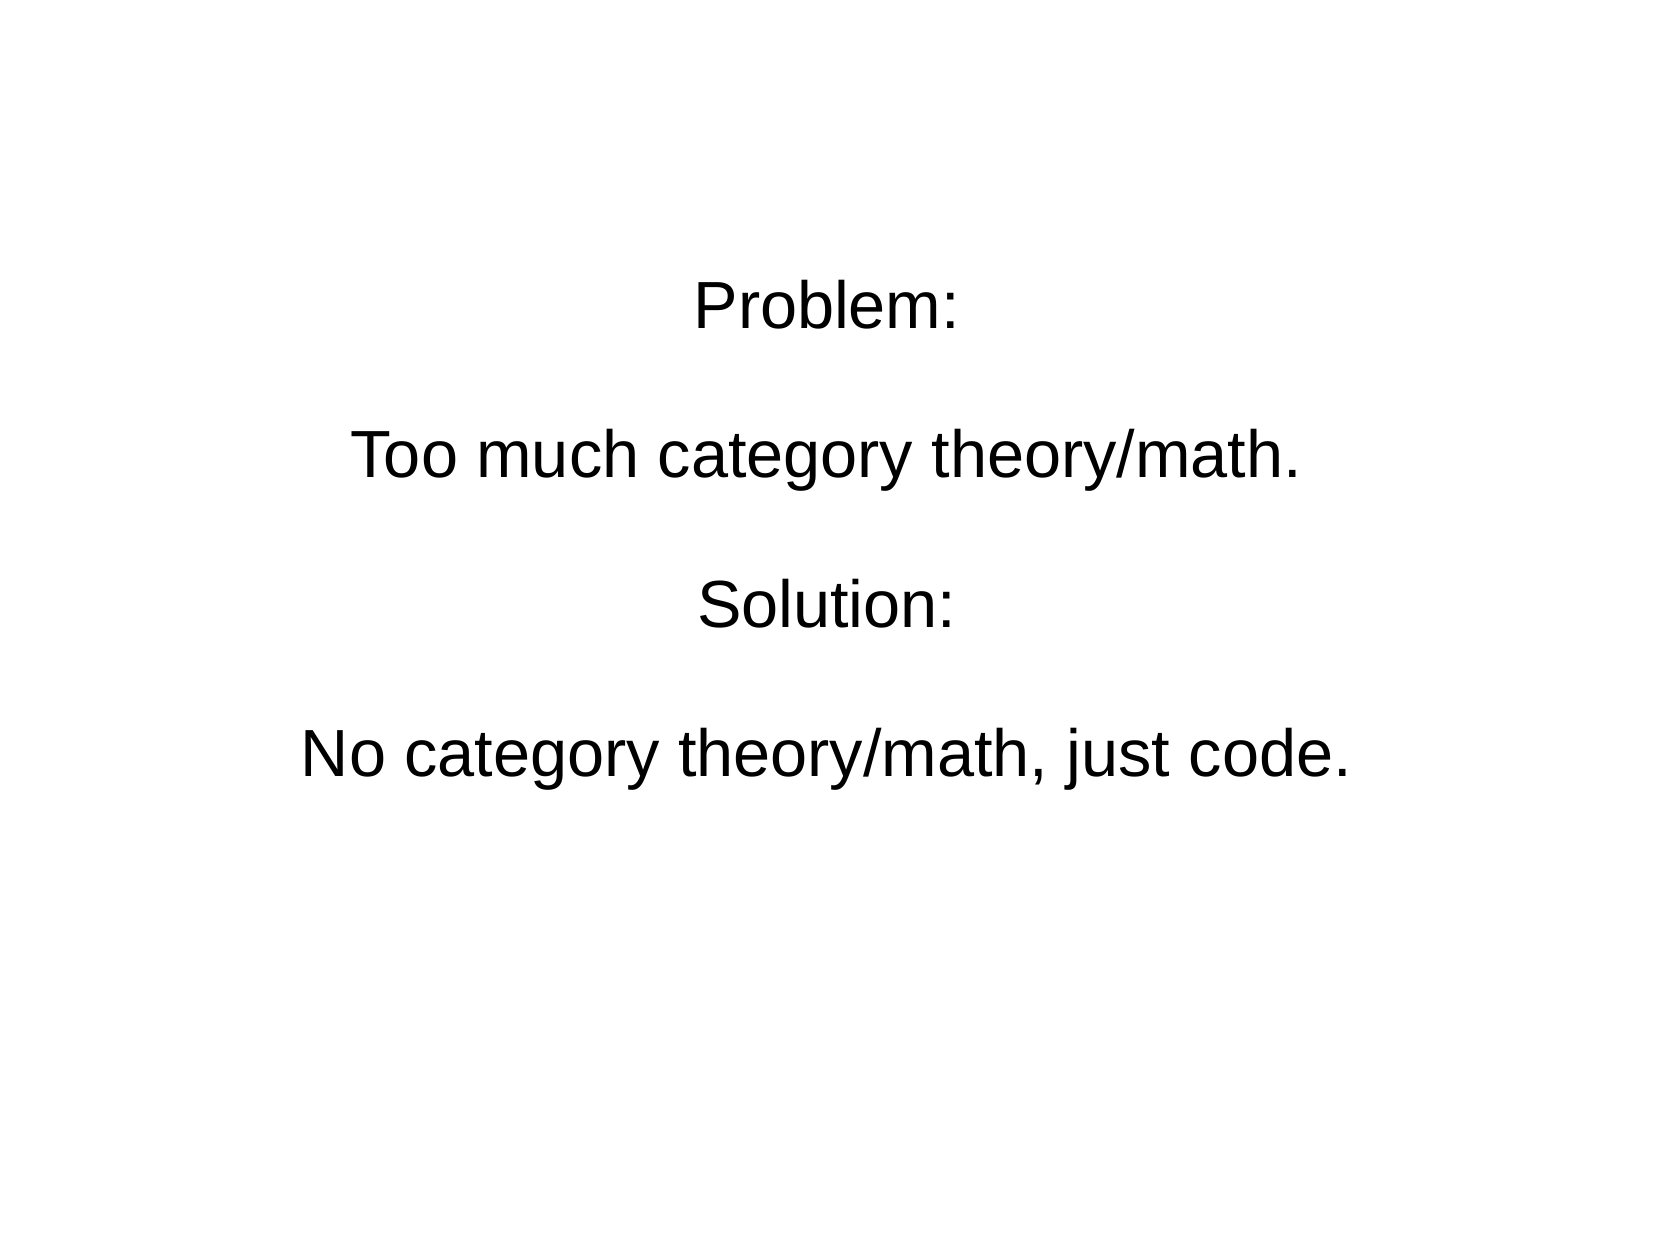

# Problem:
Too much category theory/math.
Solution:
No category theory/math, just code.